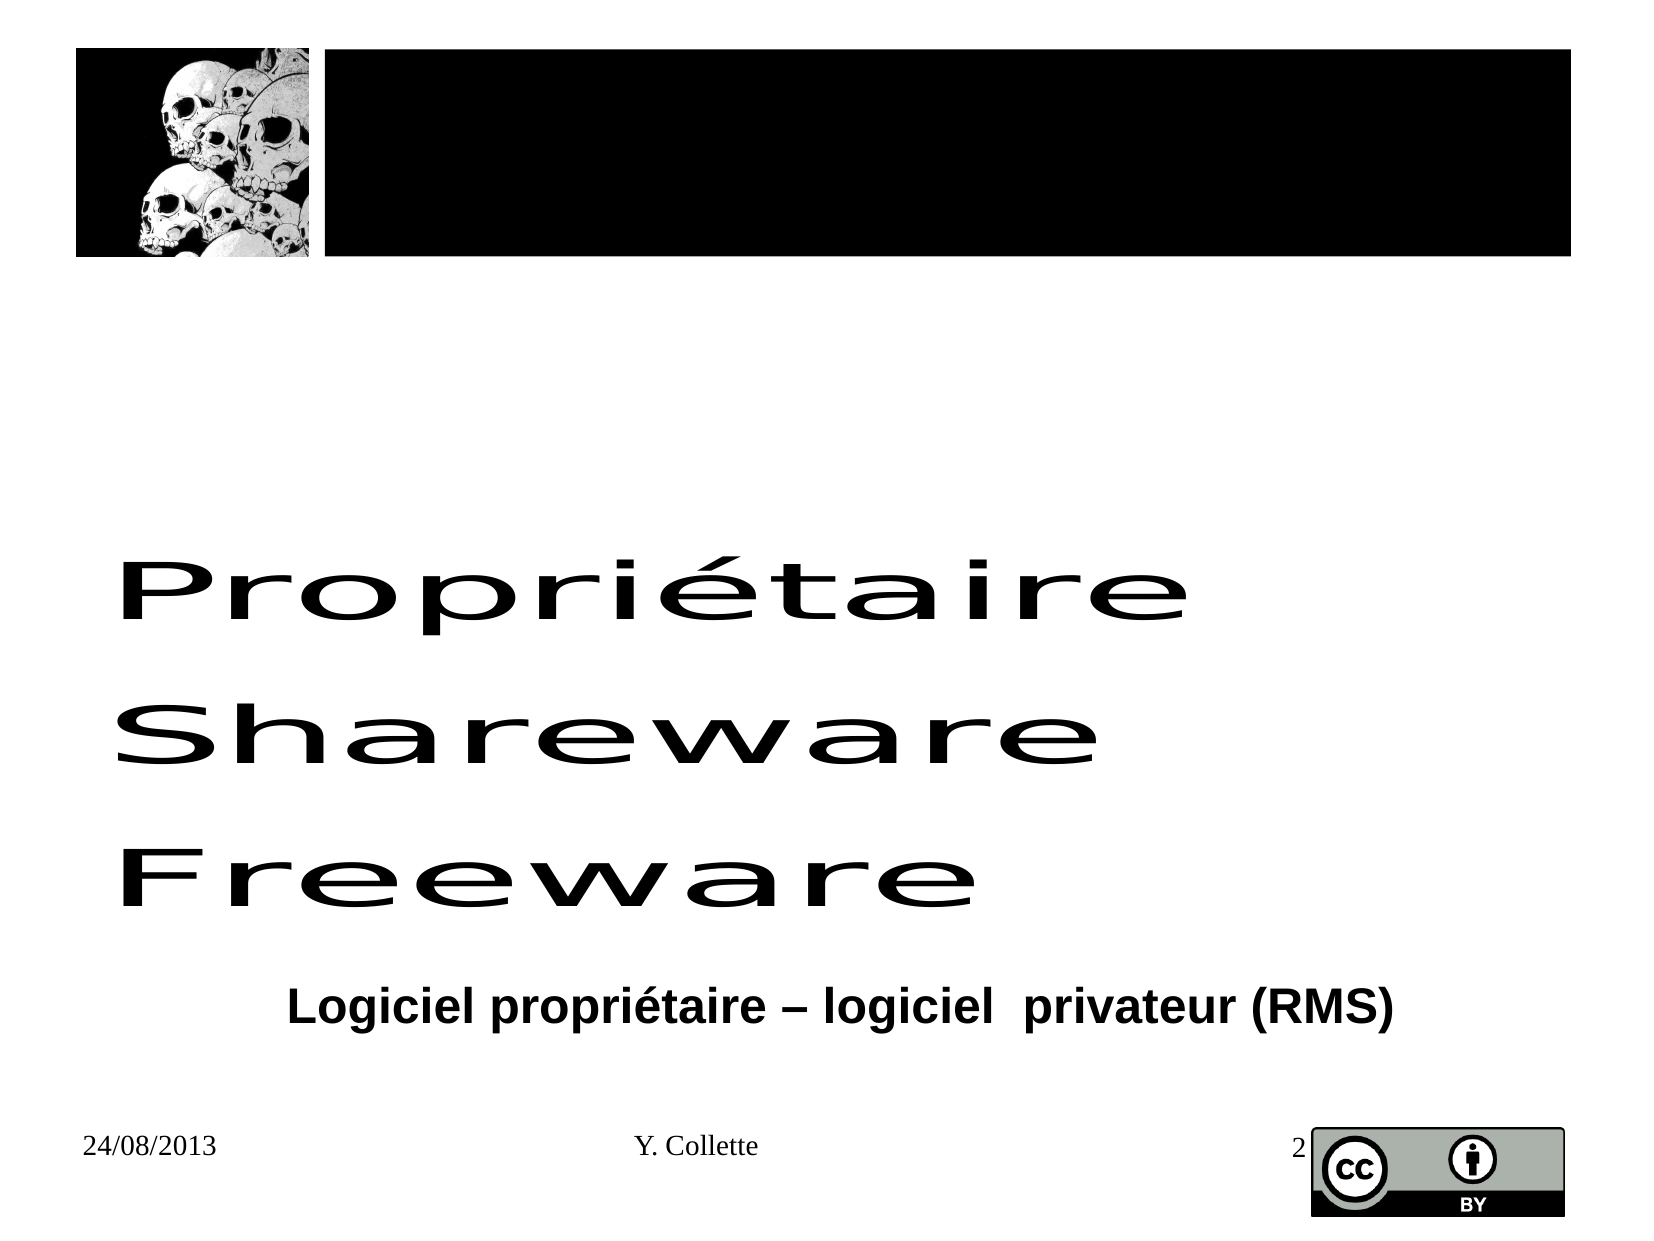

# Les différentes Licences
Logiciel propriétaire – logiciel privateur (RMS)
Y. Collette
2